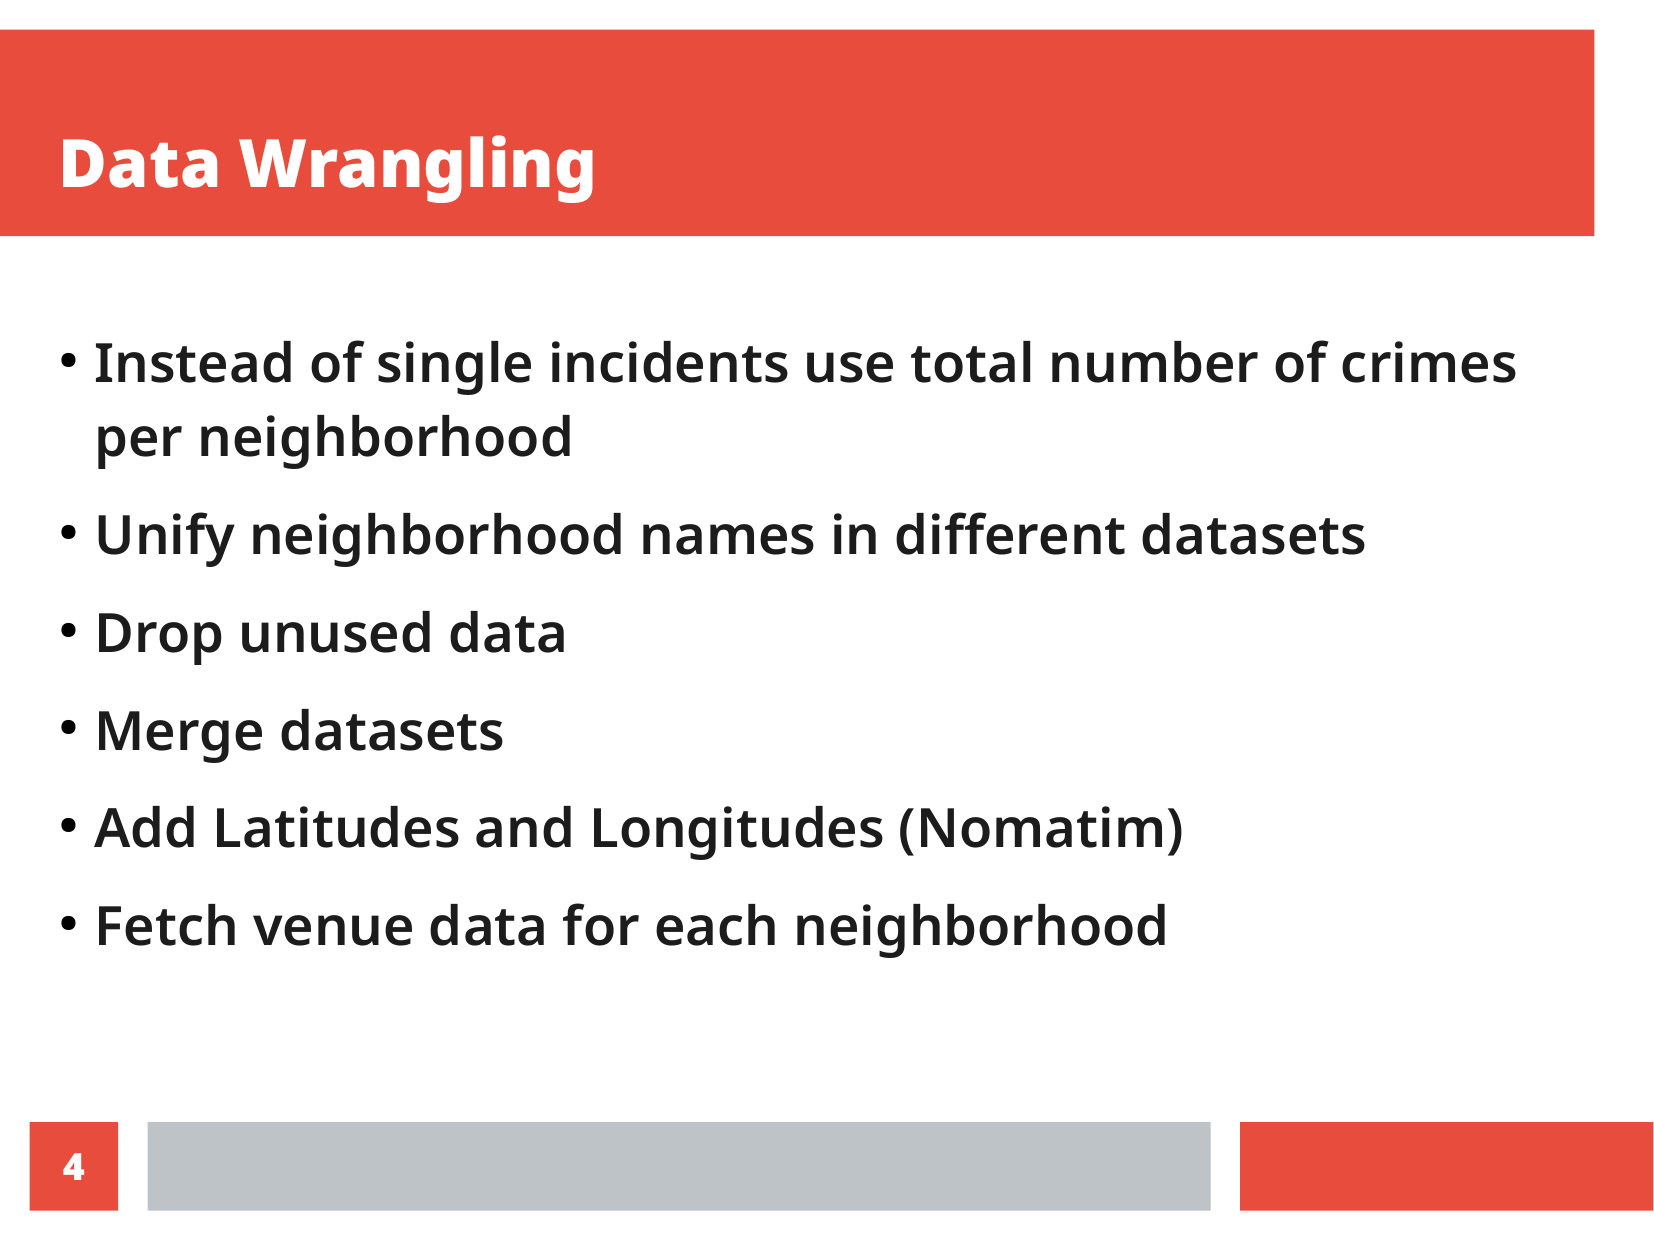

# Data Wrangling
Instead of single incidents use total number of crimes per neighborhood
Unify neighborhood names in different datasets
Drop unused data
Merge datasets
Add Latitudes and Longitudes (Nomatim)
Fetch venue data for each neighborhood
4